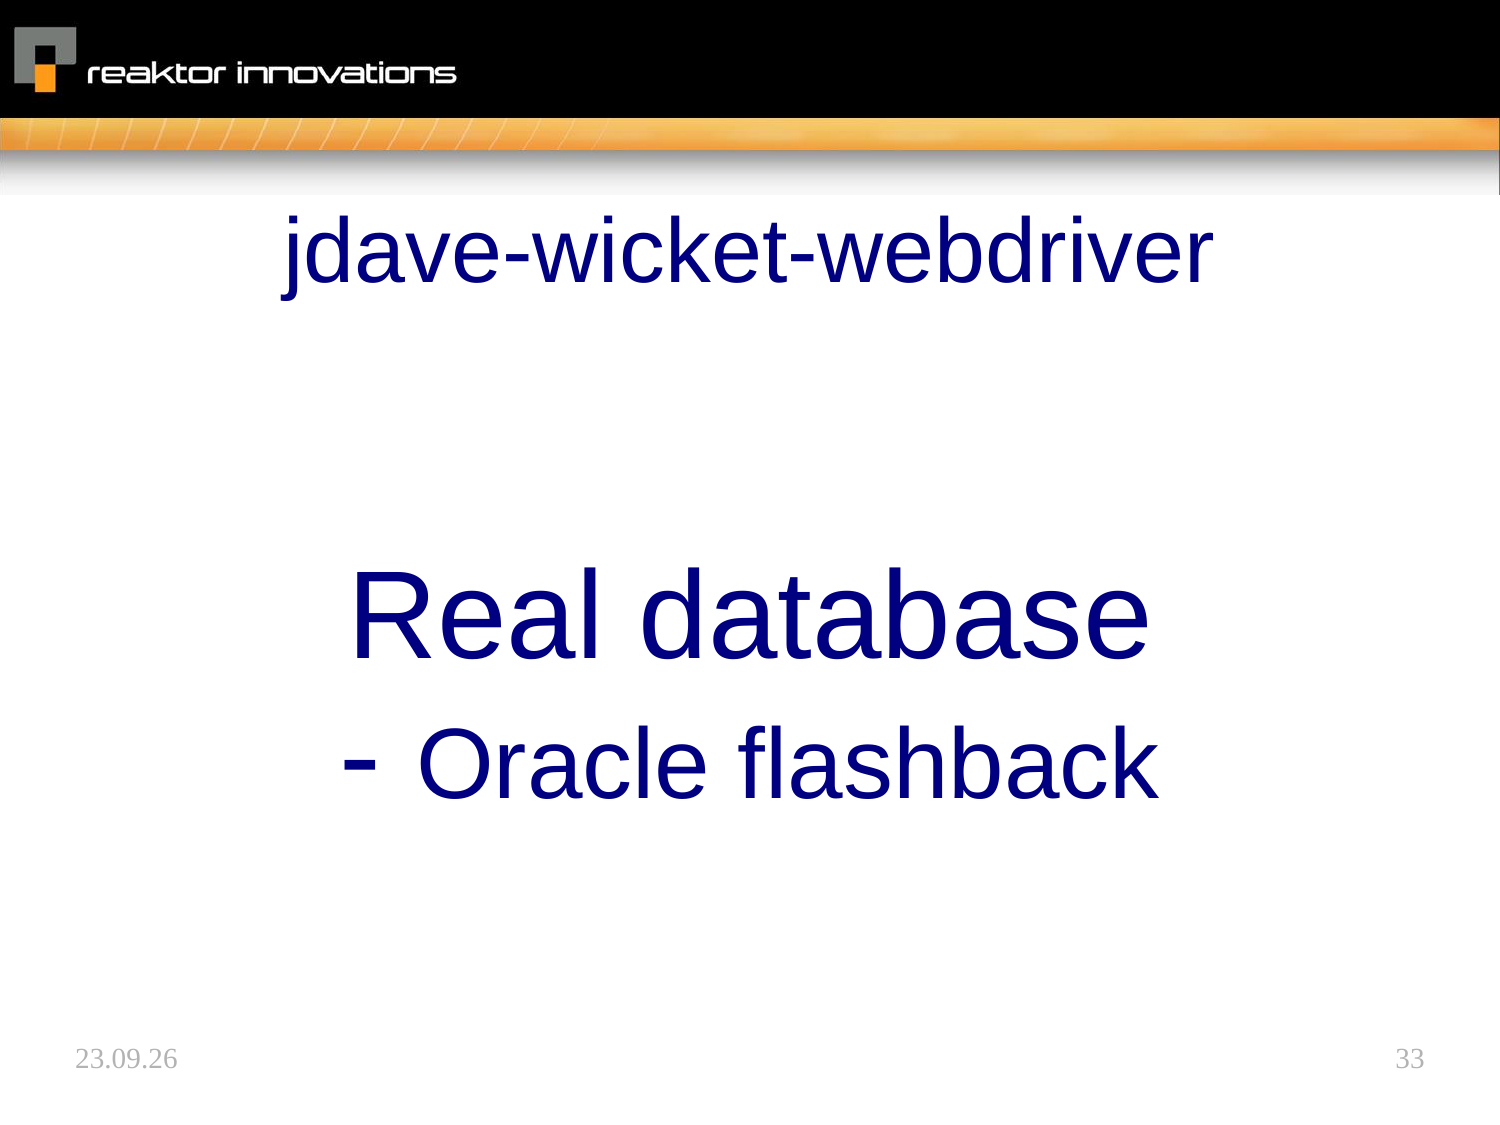

# jdave-wicket-webdriver
Real database
- Oracle flashback
33